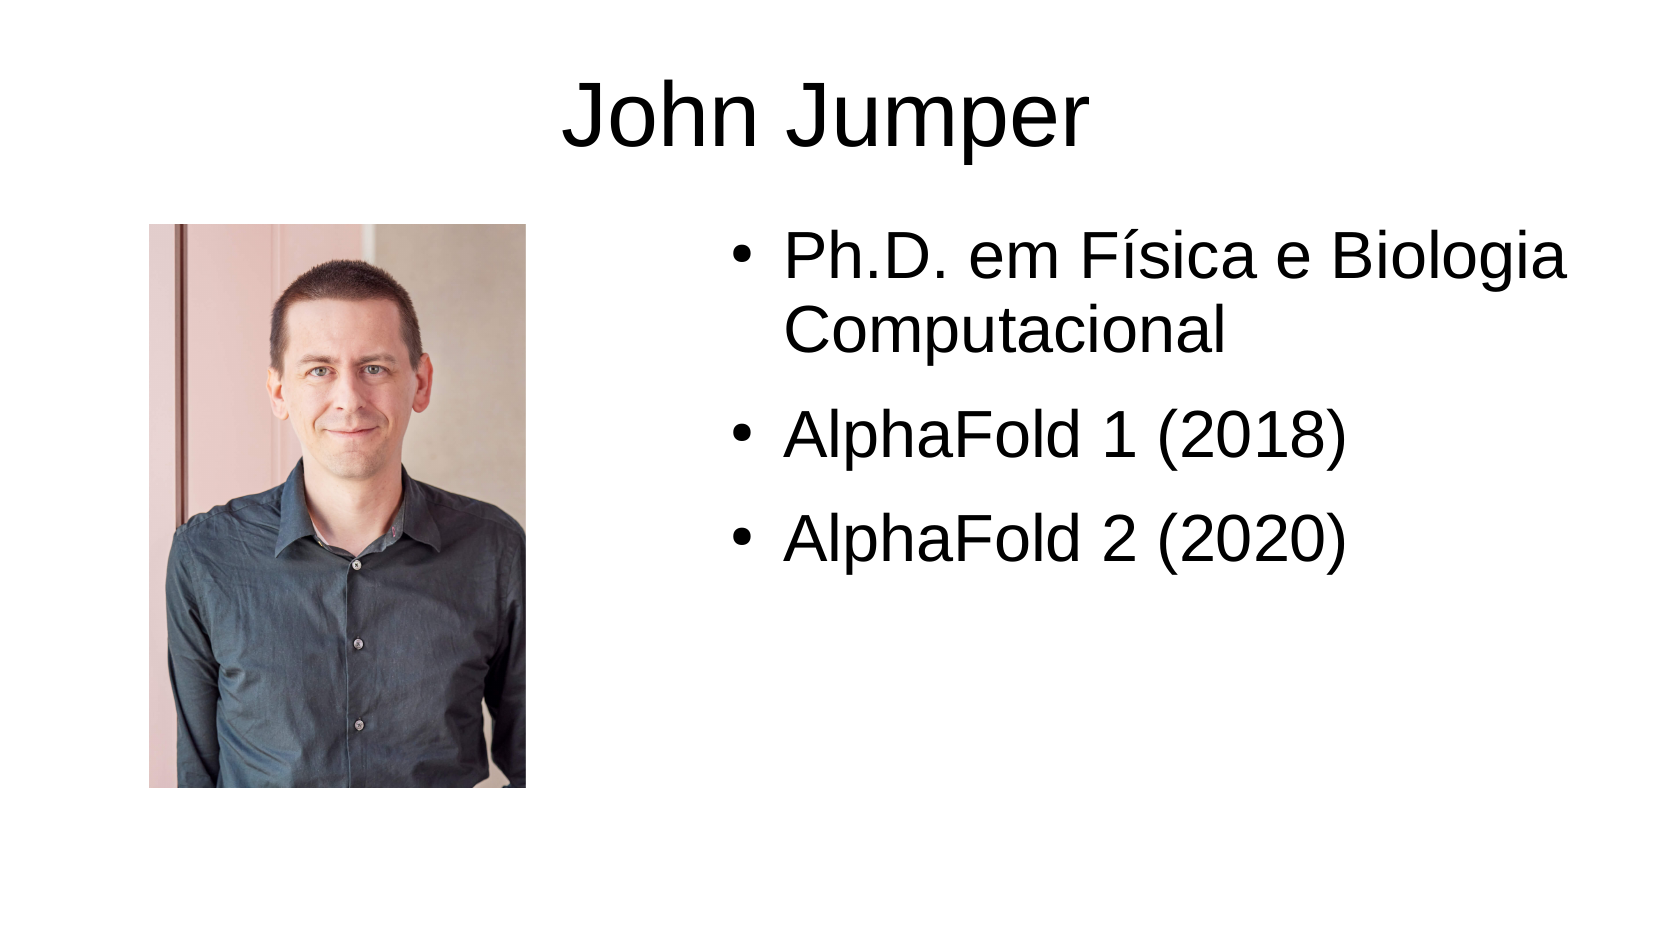

# John Jumper
Ph.D. em Física e Biologia Computacional
AlphaFold 1 (2018)
AlphaFold 2 (2020)